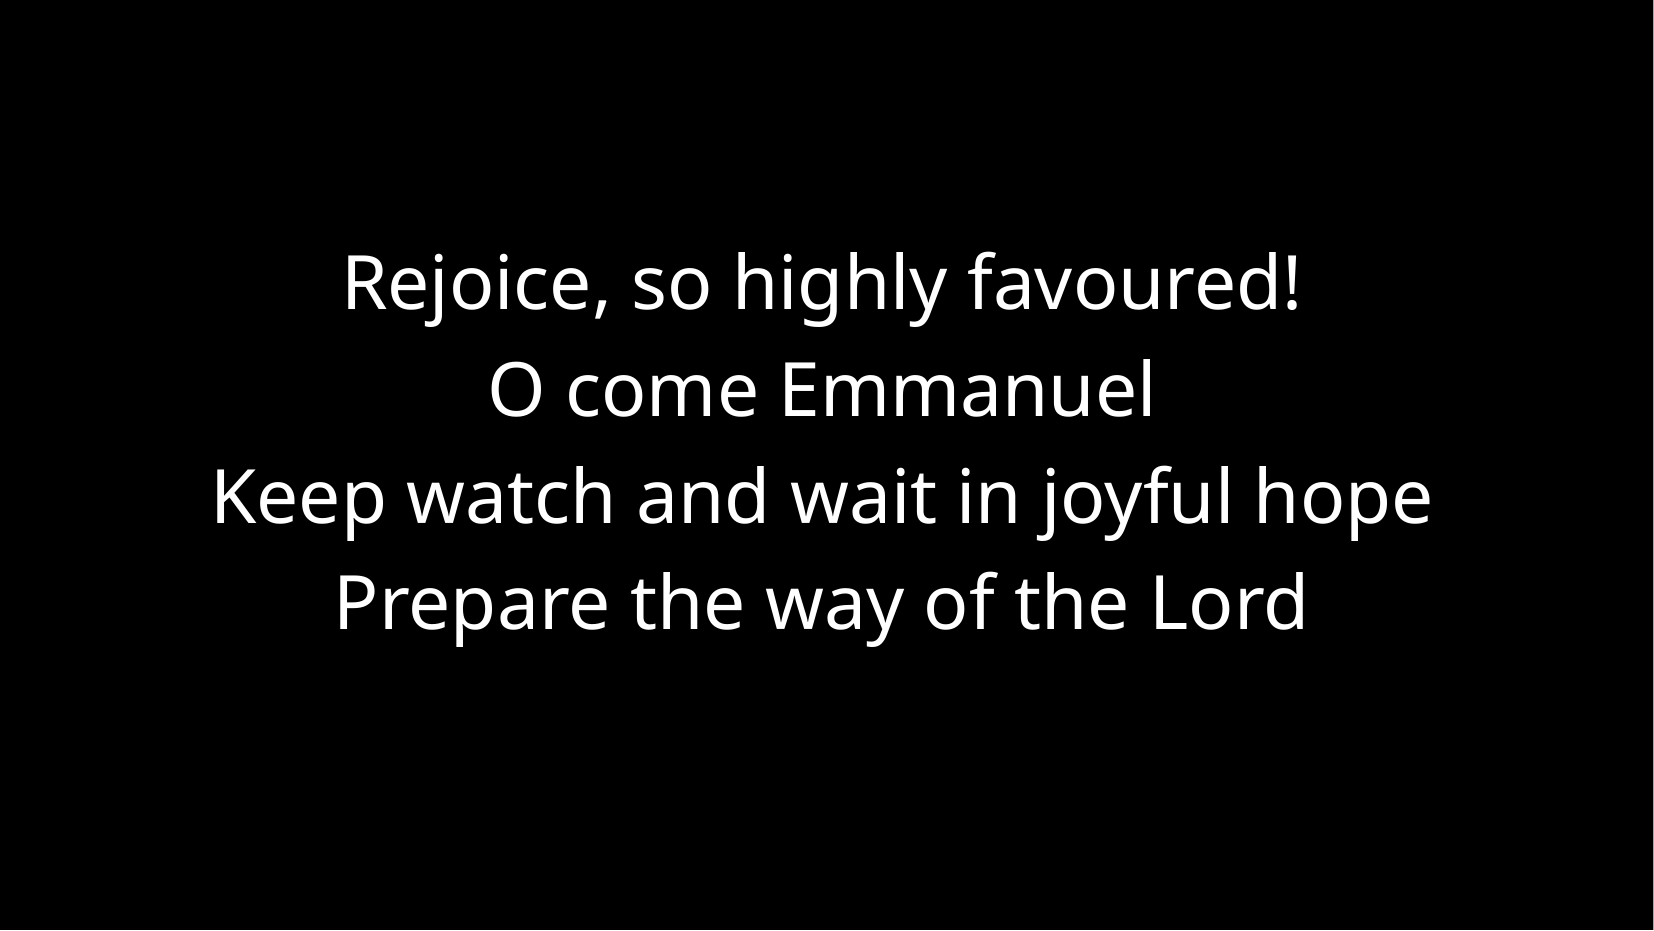

Rejoice, so highly favoured!
O come Emmanuel
Keep watch and wait in joyful hope
Prepare the way of the Lord